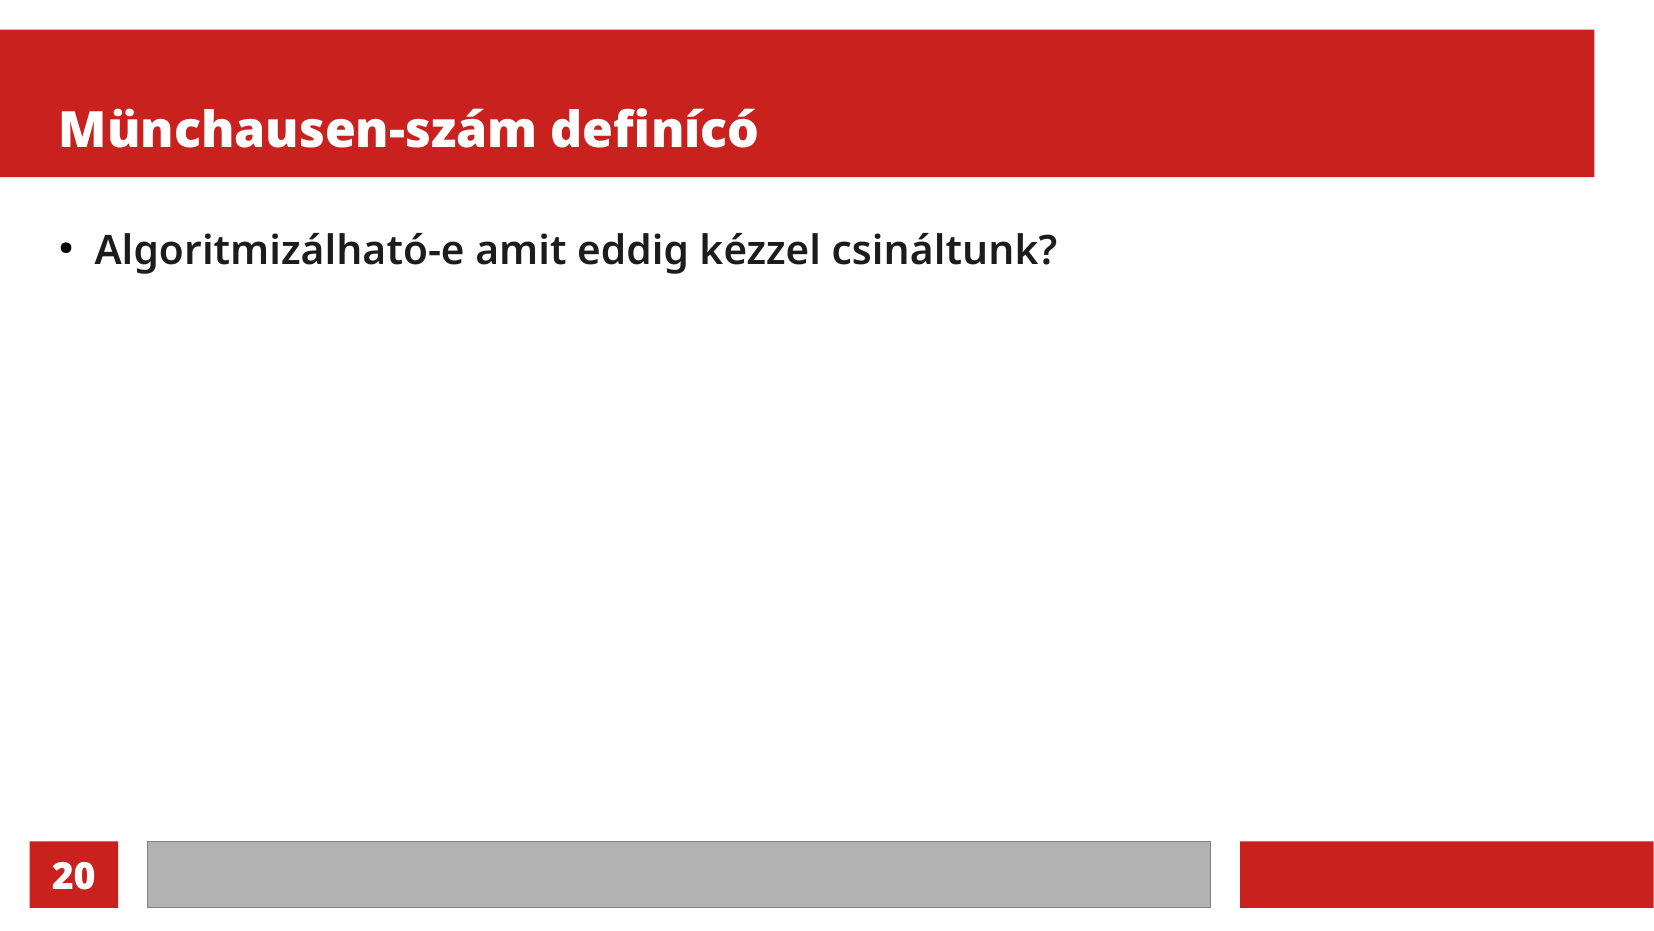

# Münchausen-szám definícó
Algoritmizálható-e amit eddig kézzel csináltunk?
20